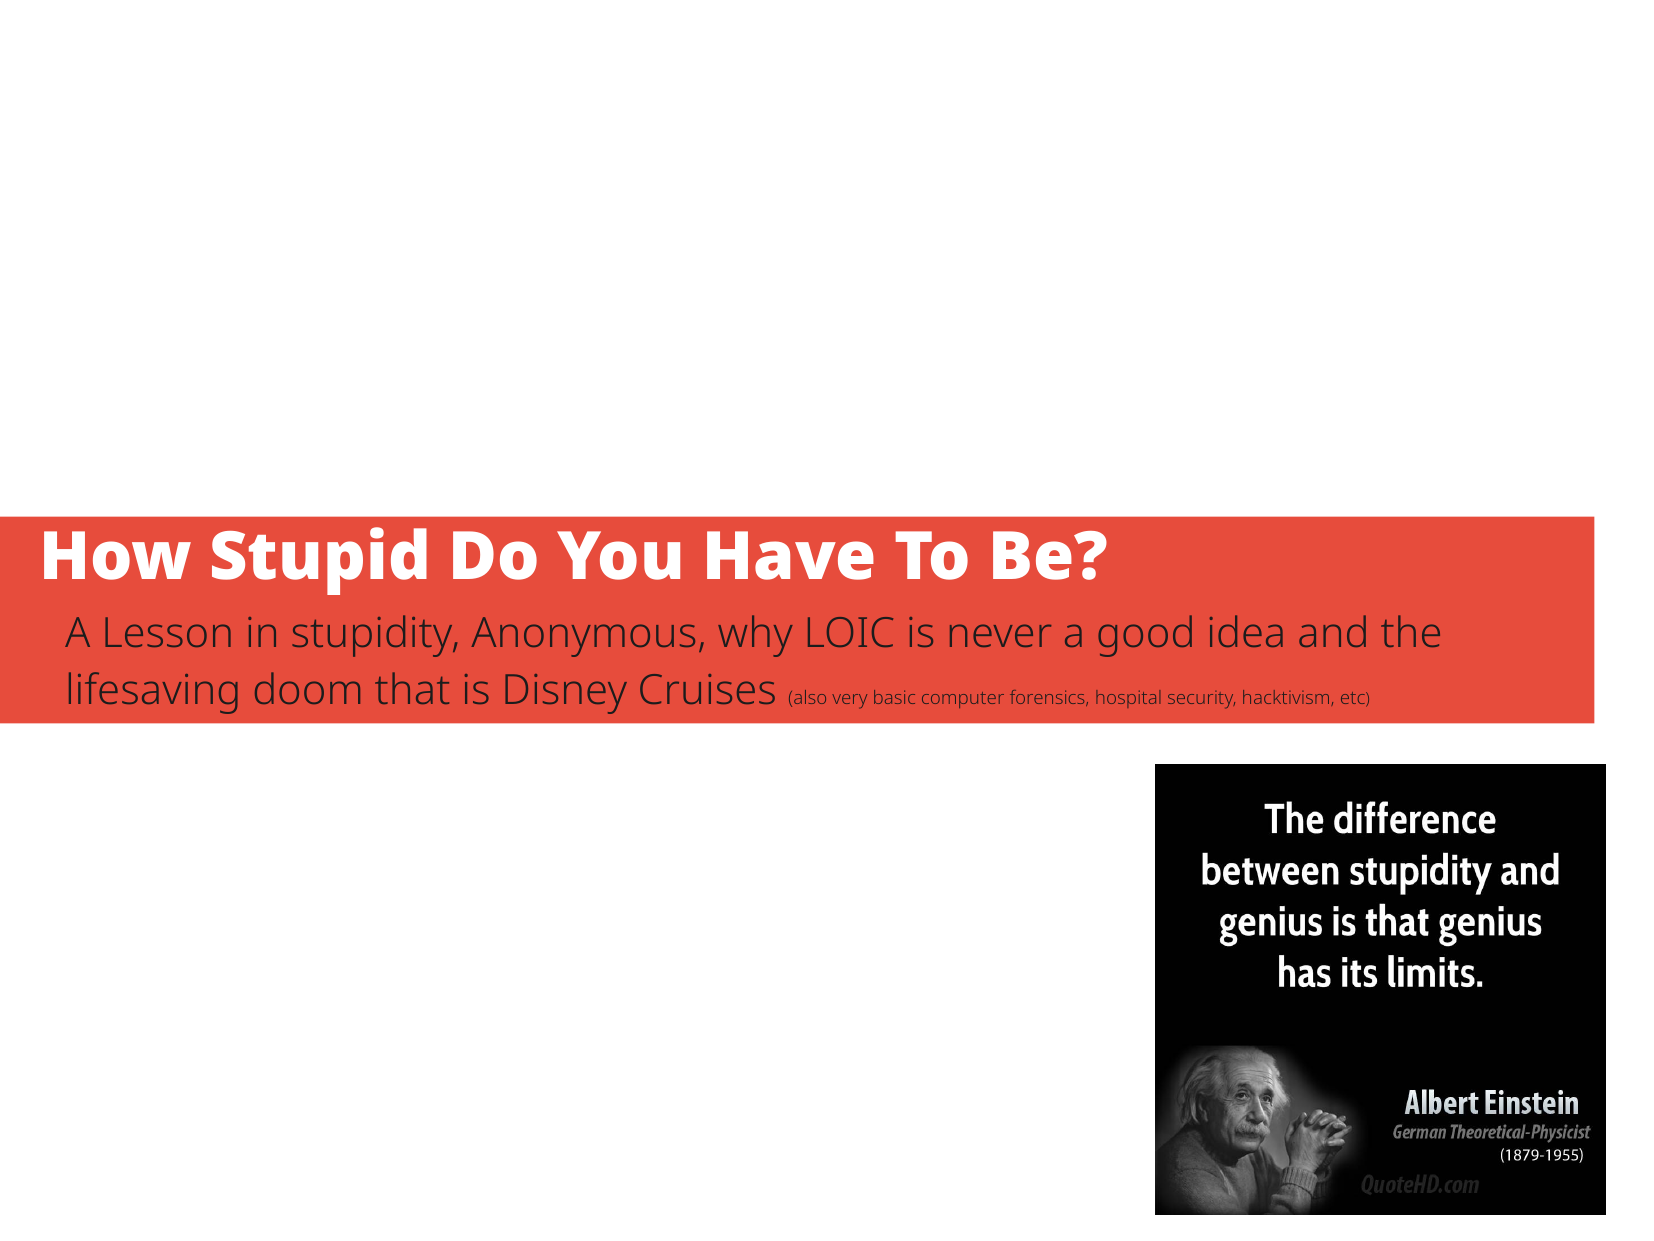

# How Stupid Do You Have To Be?
A Lesson in stupidity, Anonymous, why LOIC is never a good idea and the lifesaving doom that is Disney Cruises (also very basic computer forensics, hospital security, hacktivism, etc)